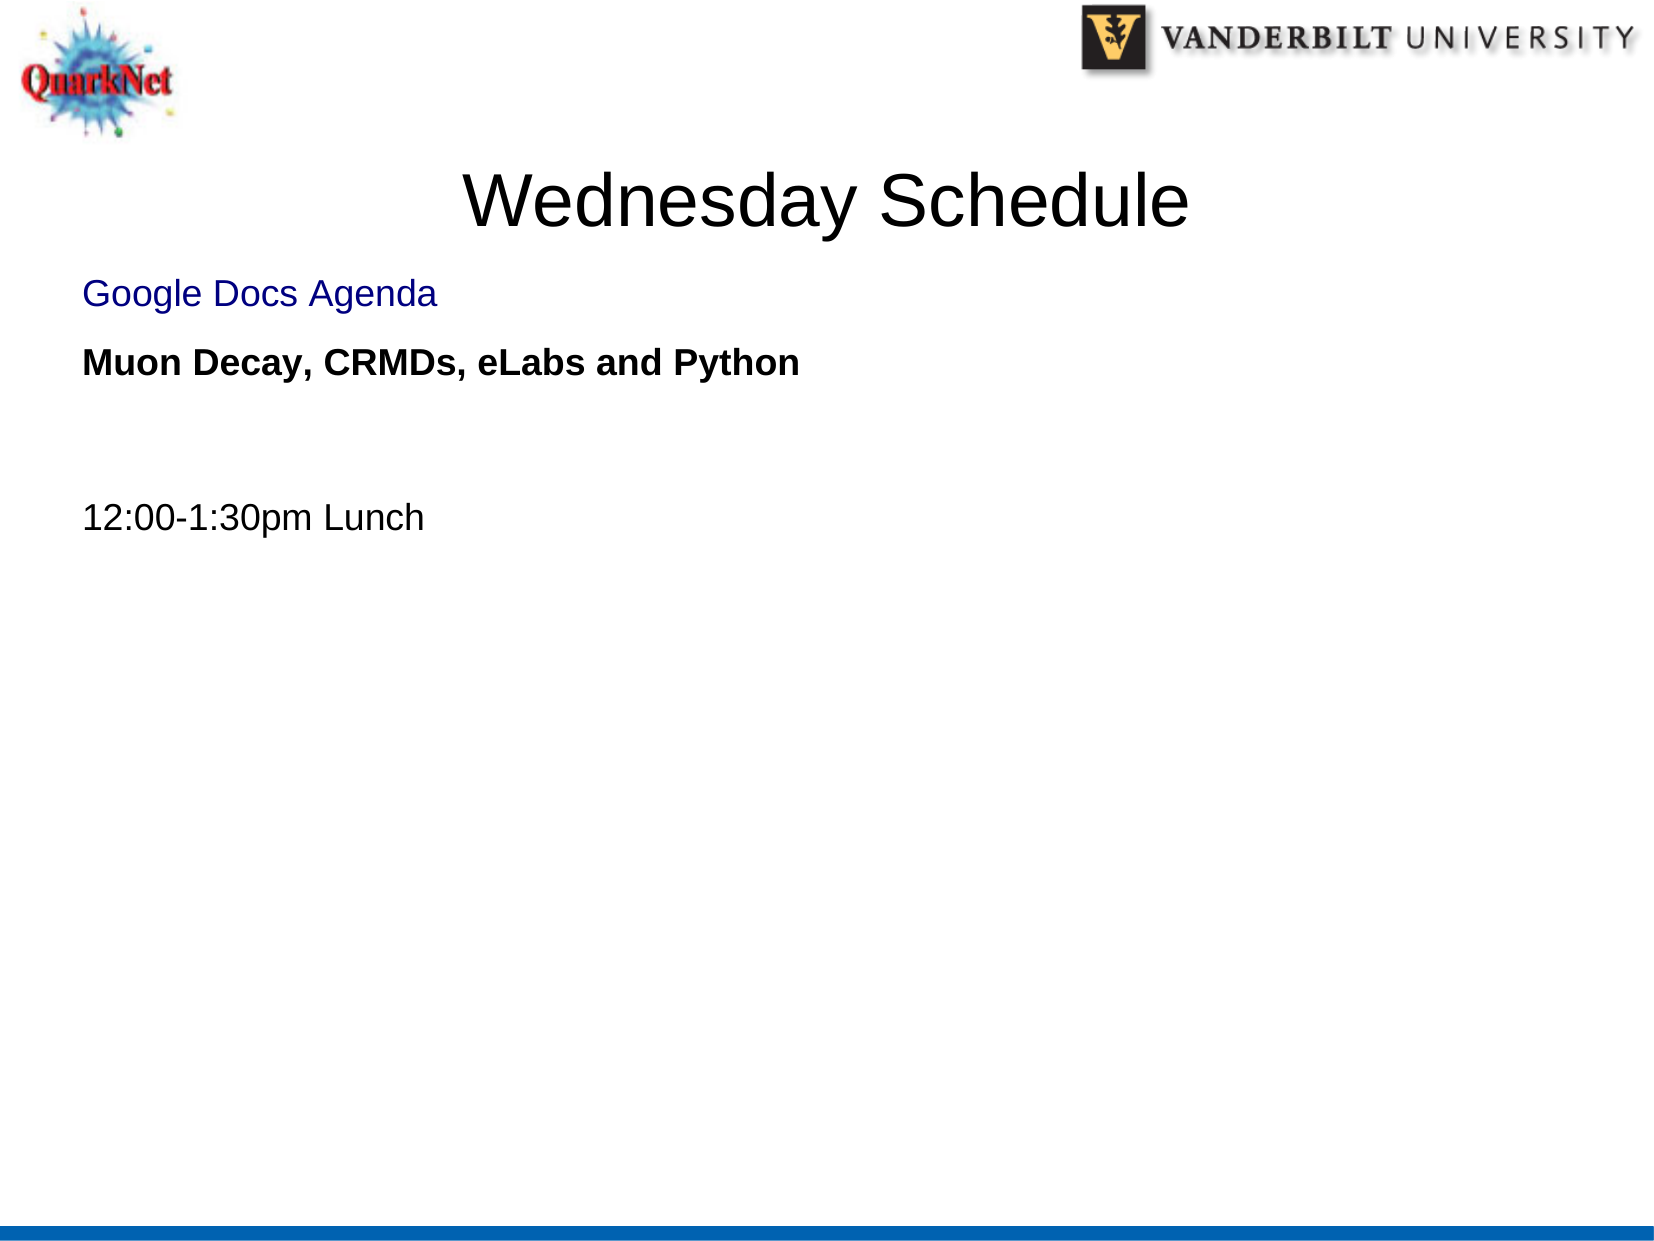

# Wednesday Schedule
Google Docs Agenda
Muon Decay, CRMDs, eLabs and Python
12:00-1:30pm Lunch